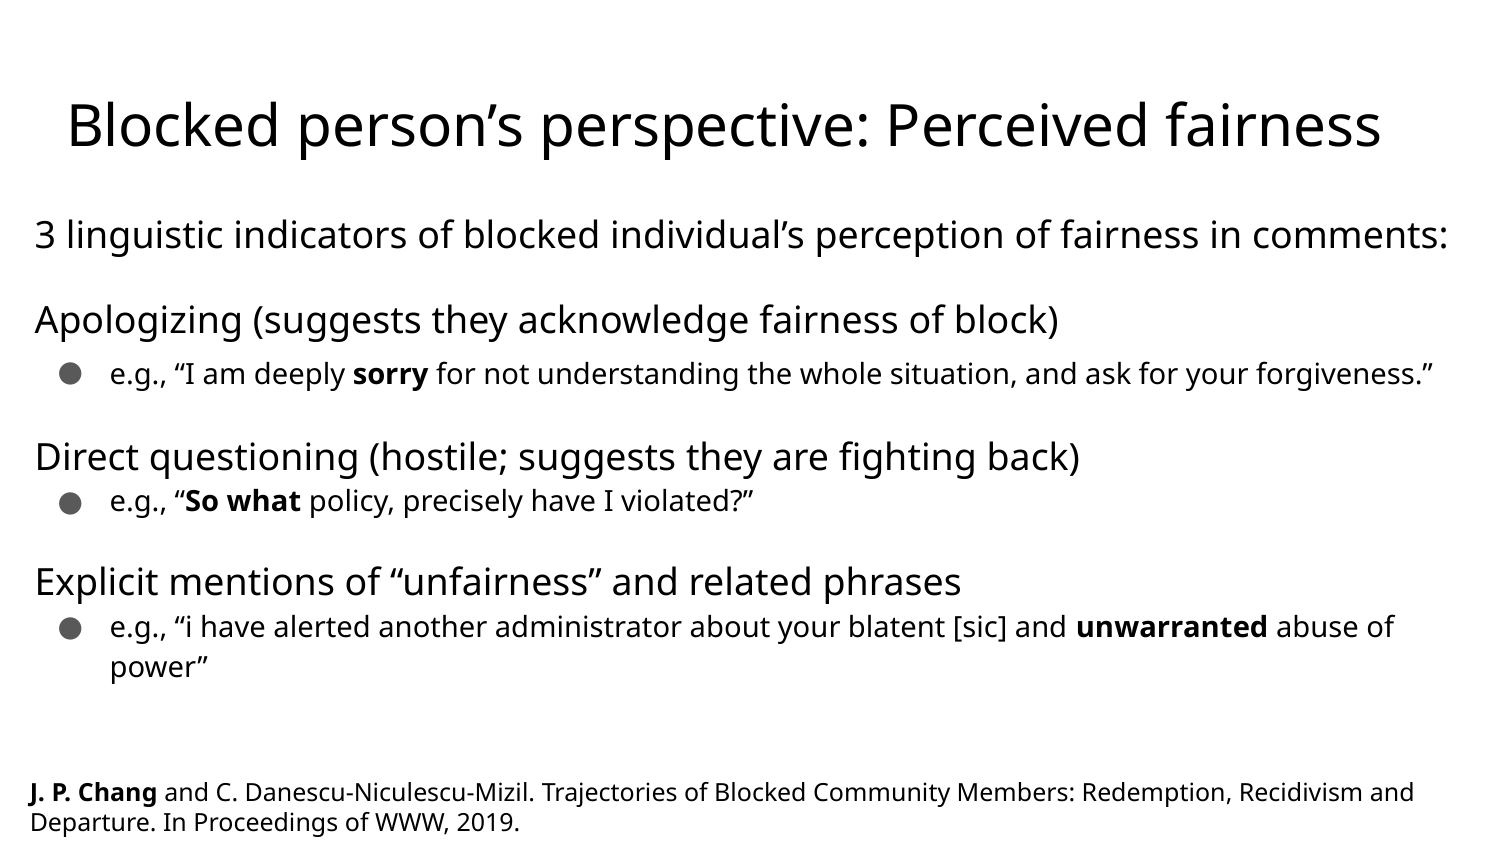

# Blocked person’s perspective: Perceived fairness
3 linguistic indicators of blocked individual’s perception of fairness in comments:
Apologizing (suggests they acknowledge fairness of block)
e.g., “I am deeply sorry for not understanding the whole situation, and ask for your forgiveness.”
Direct questioning (hostile; suggests they are fighting back)
e.g., “So what policy, precisely have I violated?”
Explicit mentions of “unfairness” and related phrases
e.g., “i have alerted another administrator about your blatent [sic] and unwarranted abuse of power”
J. P. Chang and C. Danescu-Niculescu-Mizil. Trajectories of Blocked Community Members: Redemption, Recidivism and Departure. In Proceedings of WWW, 2019.